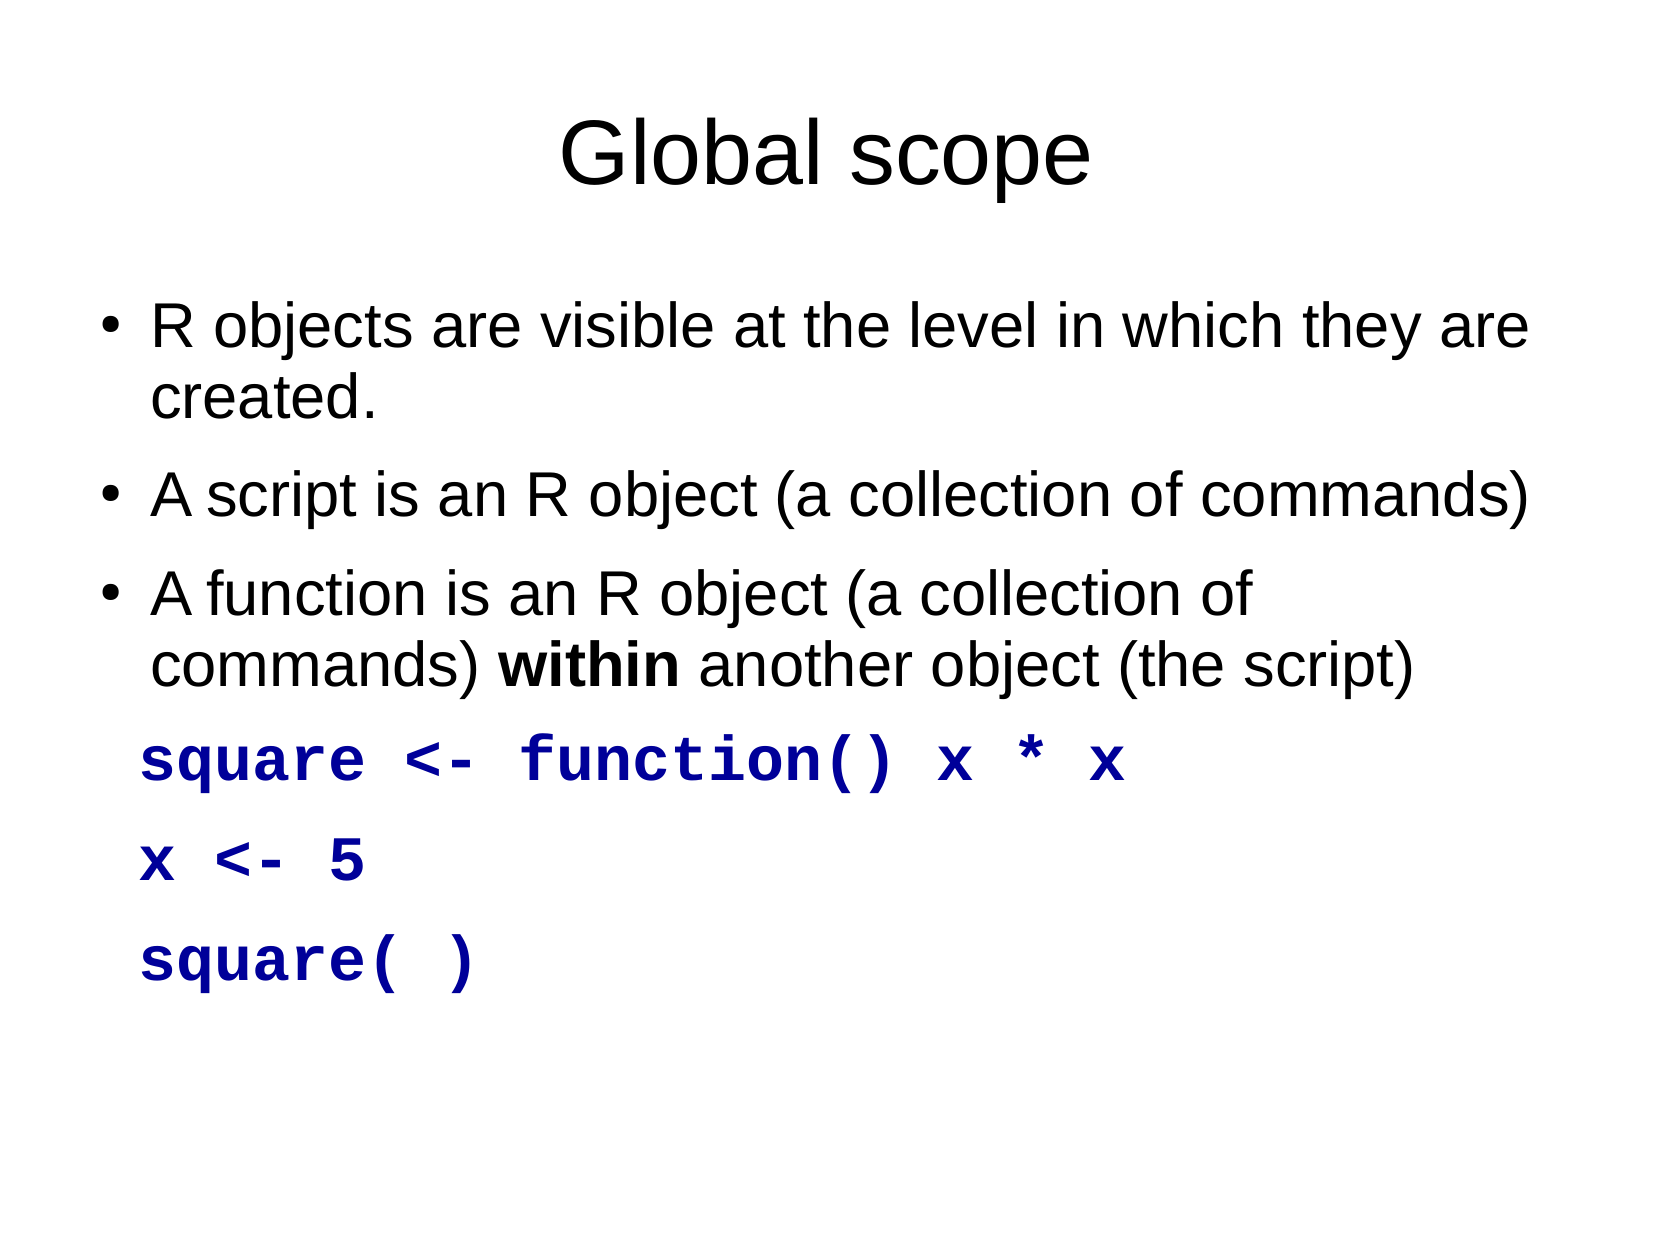

# Global scope
R objects are visible at the level in which they are created.
A script is an R object (a collection of commands)
A function is an R object (a collection of commands) within another object (the script)
square <- function() x * x
x <- 5
square( )